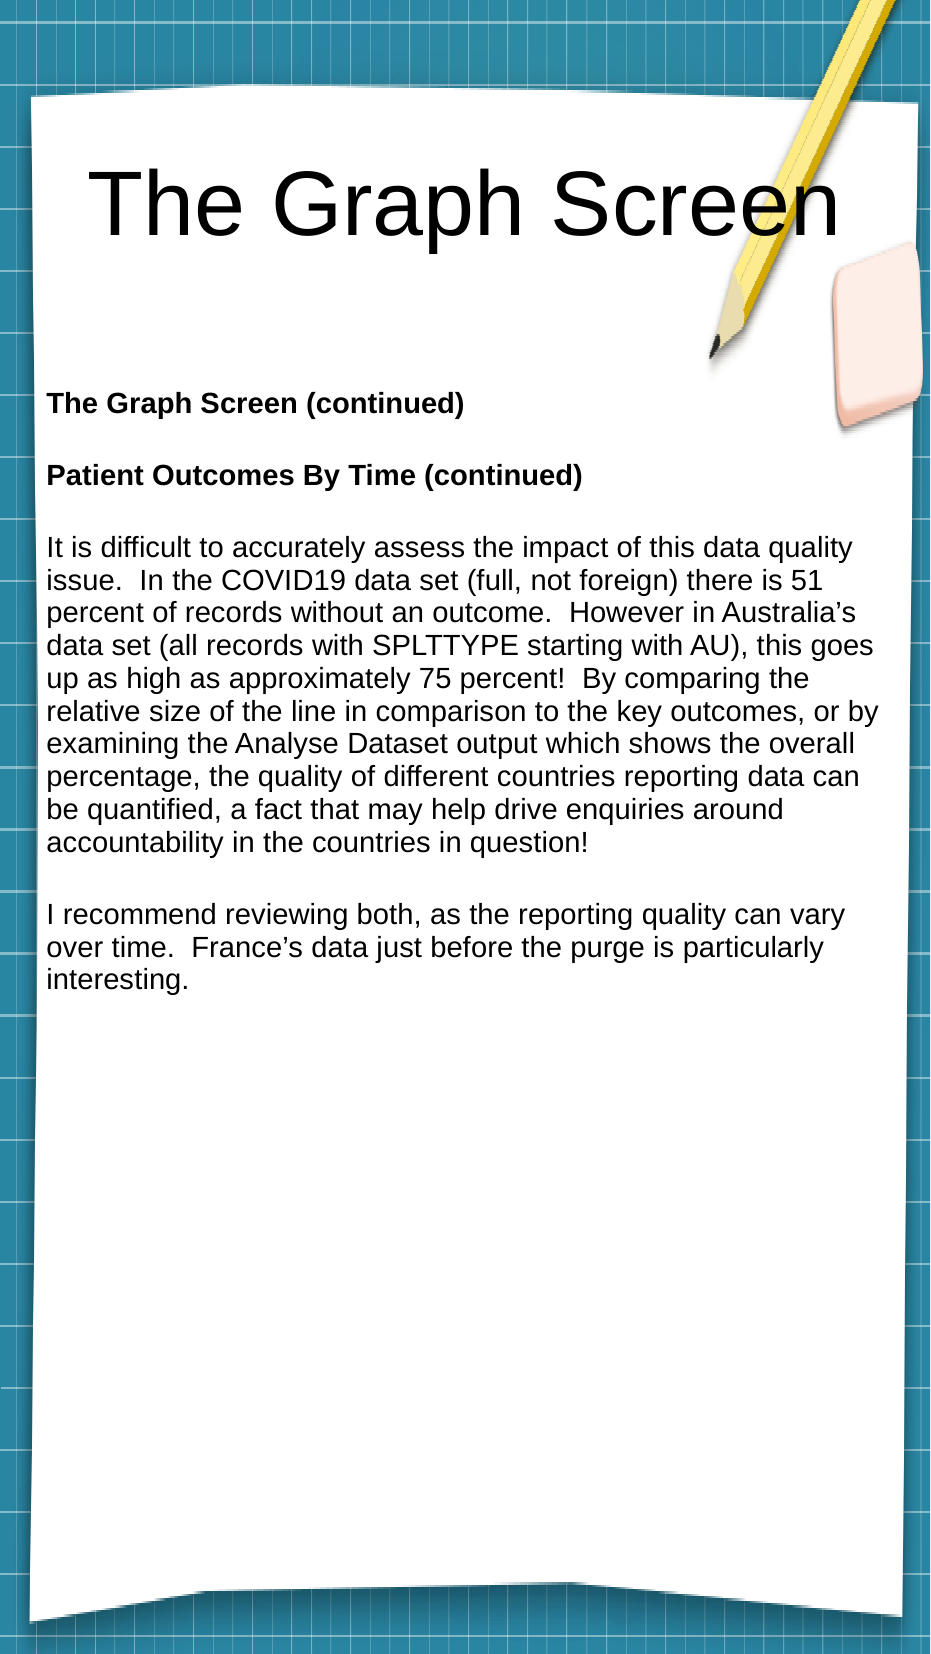

# The Graph Screen
The Graph Screen (continued)
Patient Outcomes By Time (continued)
It is difficult to accurately assess the impact of this data quality issue. In the COVID19 data set (full, not foreign) there is 51 percent of records without an outcome. However in Australia’s data set (all records with SPLTTYPE starting with AU), this goes up as high as approximately 75 percent! By comparing the relative size of the line in comparison to the key outcomes, or by examining the Analyse Dataset output which shows the overall percentage, the quality of different countries reporting data can be quantified, a fact that may help drive enquiries around accountability in the countries in question!
I recommend reviewing both, as the reporting quality can vary over time. France’s data just before the purge is particularly interesting.